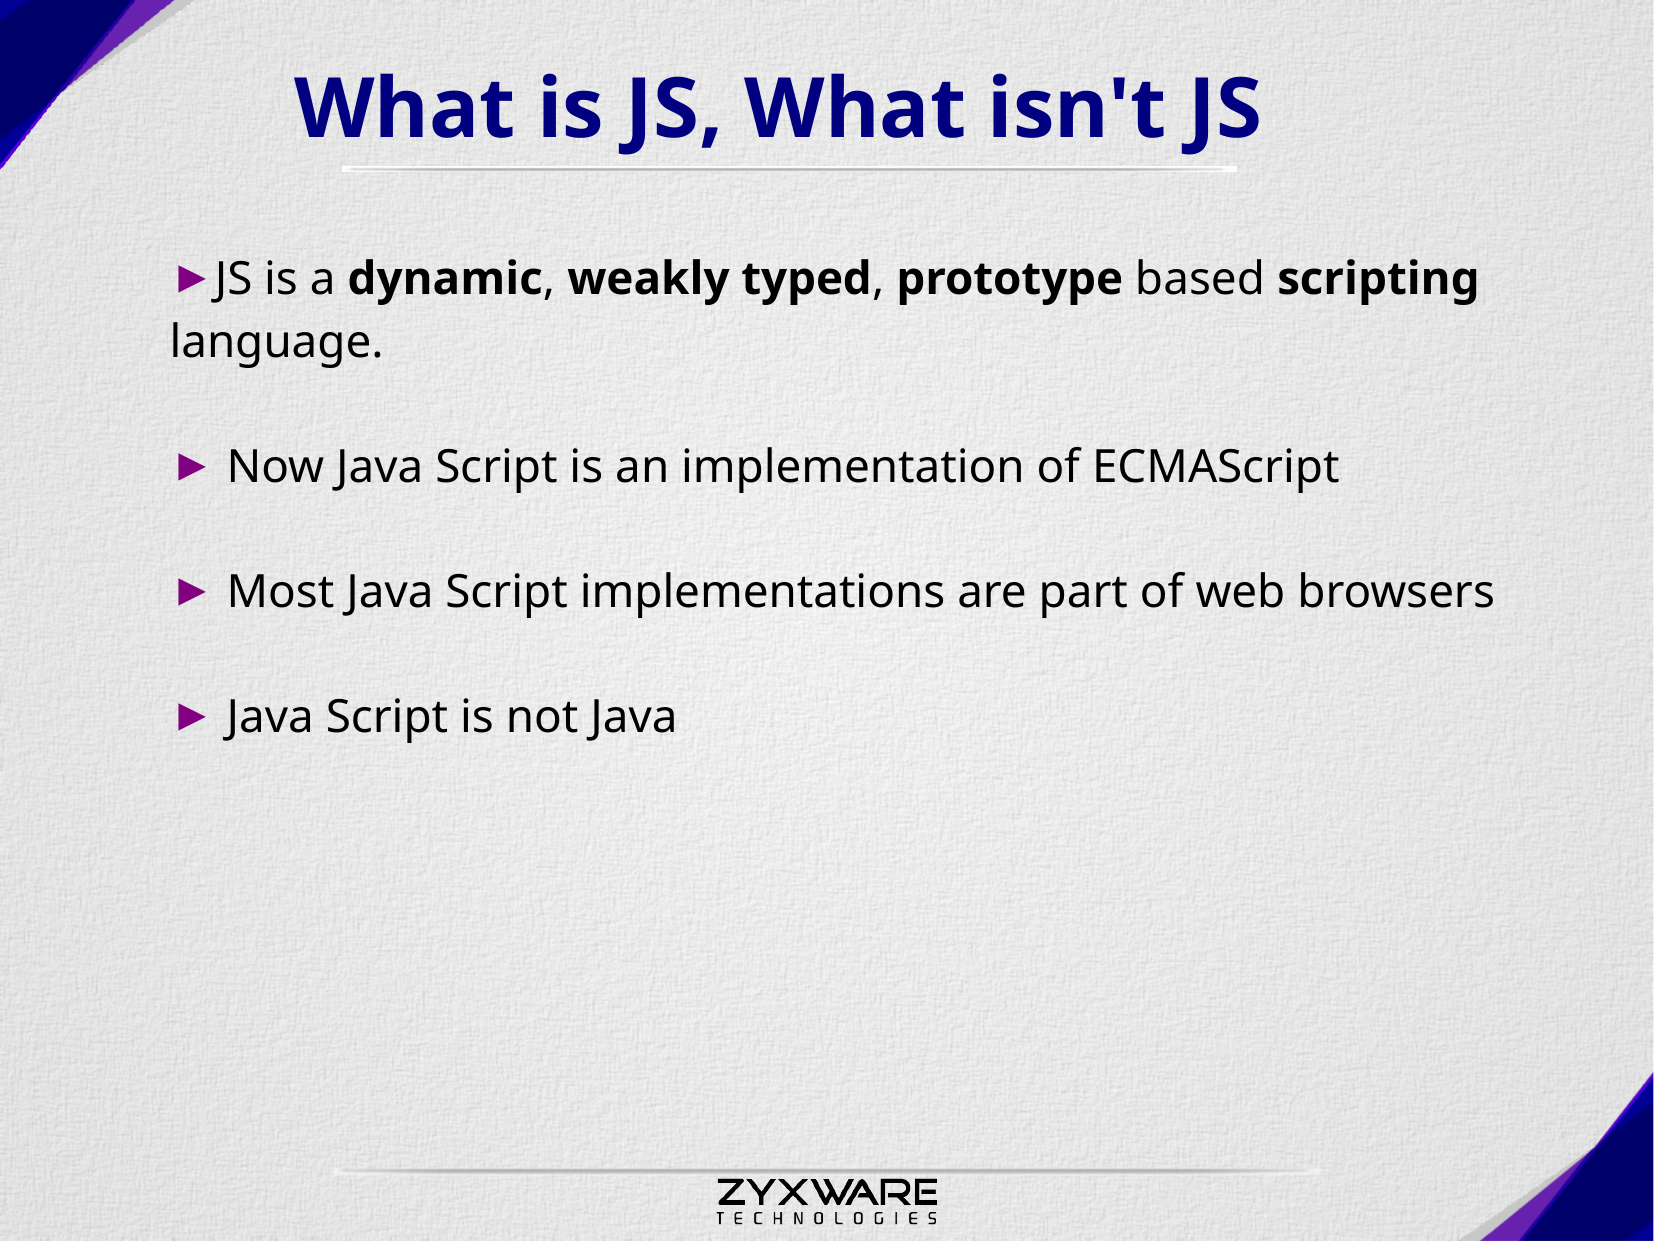

# What is JS, What isn't JS
JS is a dynamic, weakly typed, prototype based scripting language.
 Now Java Script is an implementation of ECMAScript
 Most Java Script implementations are part of web browsers
 Java Script is not Java